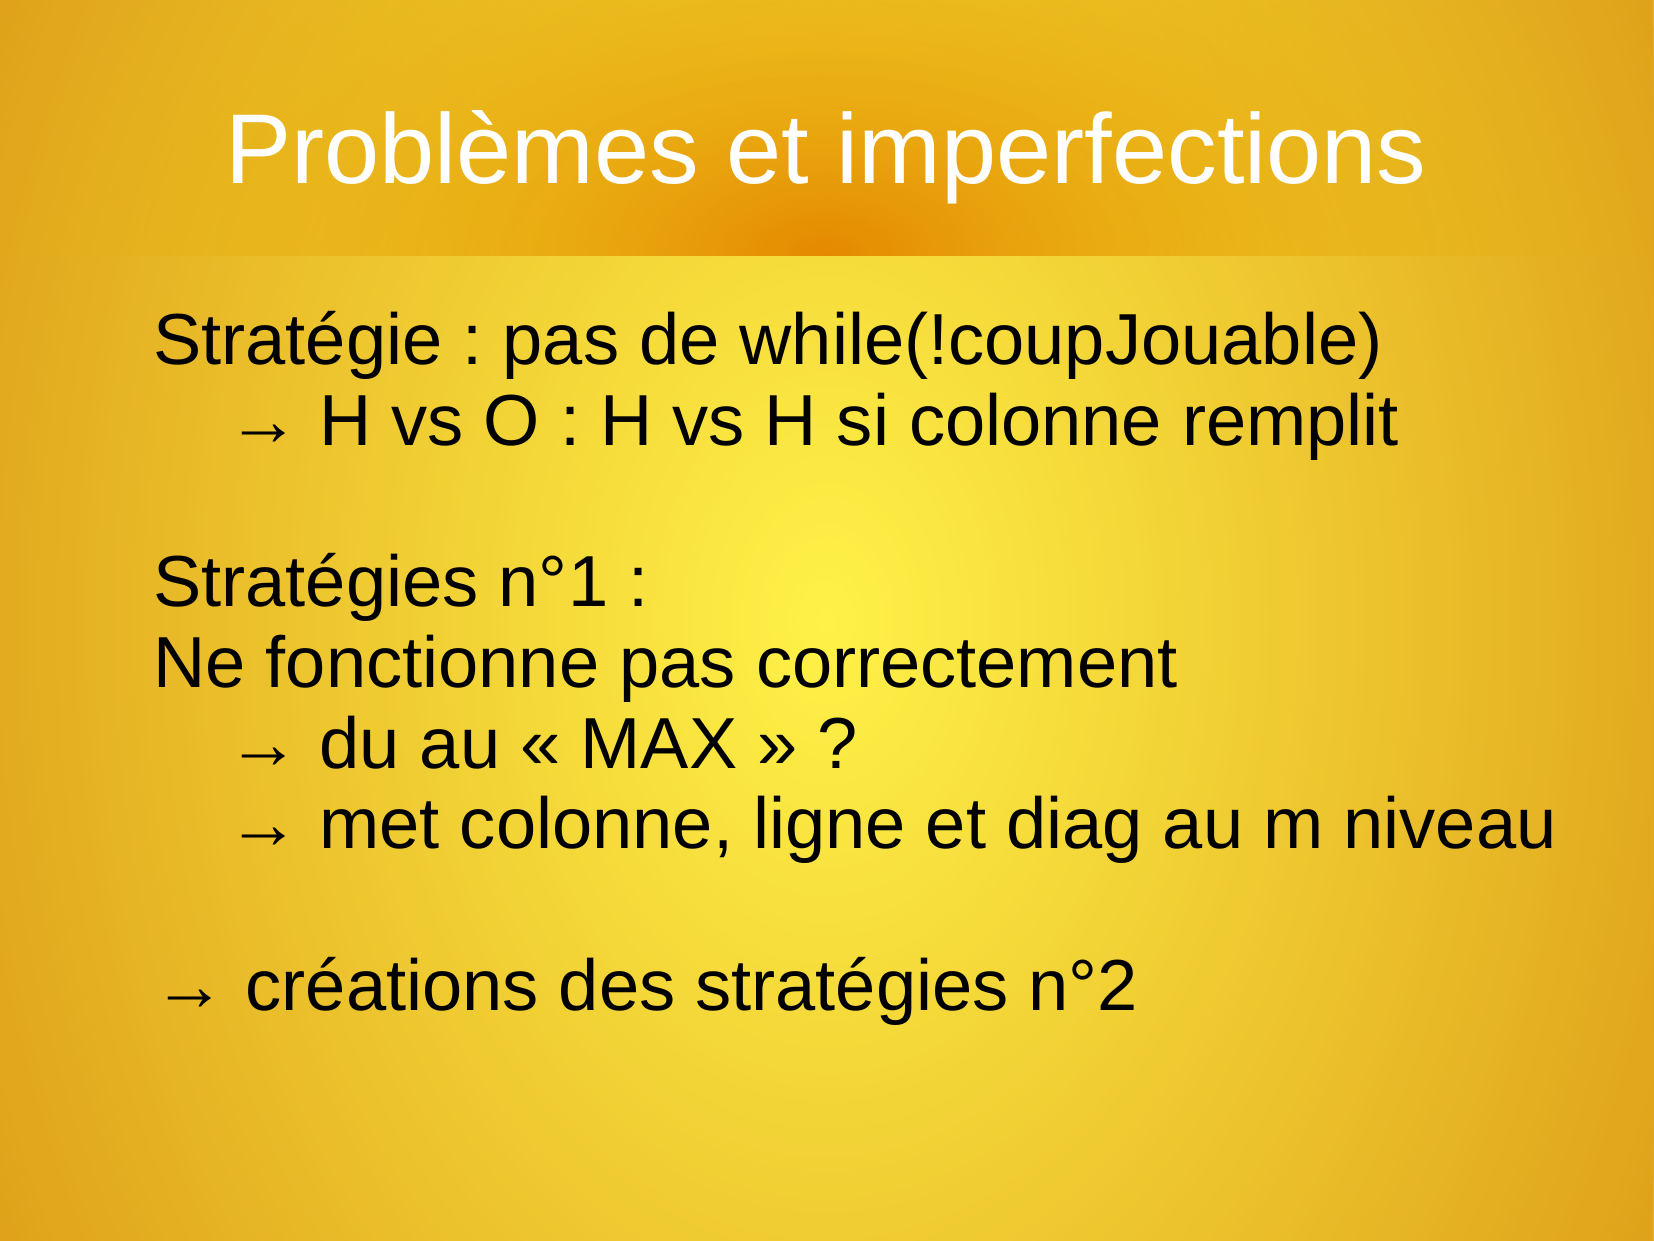

# Problèmes et imperfections
Stratégie : pas de while(!coupJouable)
	→ H vs O : H vs H si colonne remplit
Stratégies n°1 :
Ne fonctionne pas correctement
	→ du au « MAX » ?
	→ met colonne, ligne et diag au m niveau
→ créations des stratégies n°2